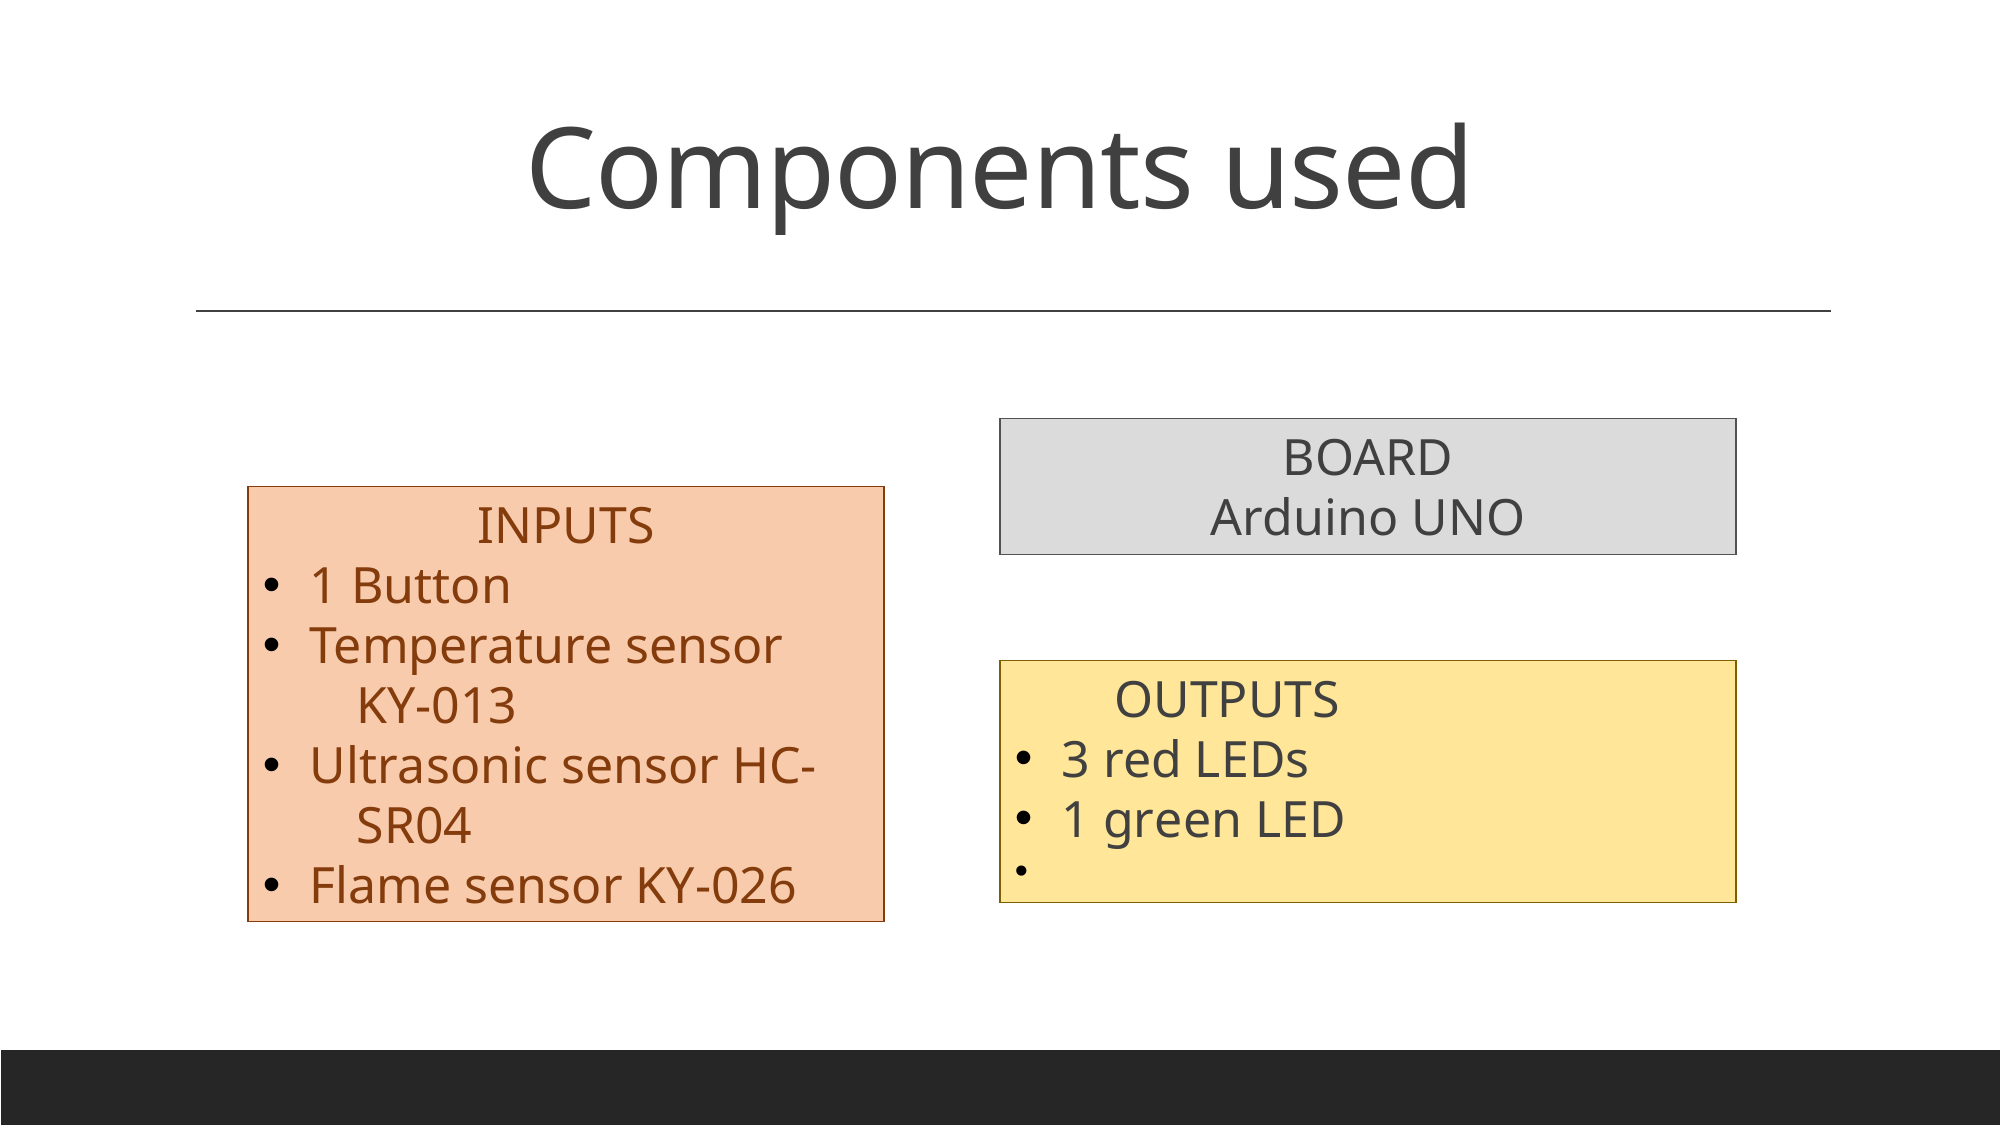

# Components used
BOARD
Arduino UNO
INPUTS
1 Button
Temperature sensor KY-013
Ultrasonic sensor HC-SR04
Flame sensor KY-026
OUTPUTS
3 red LEDs
1 green LED